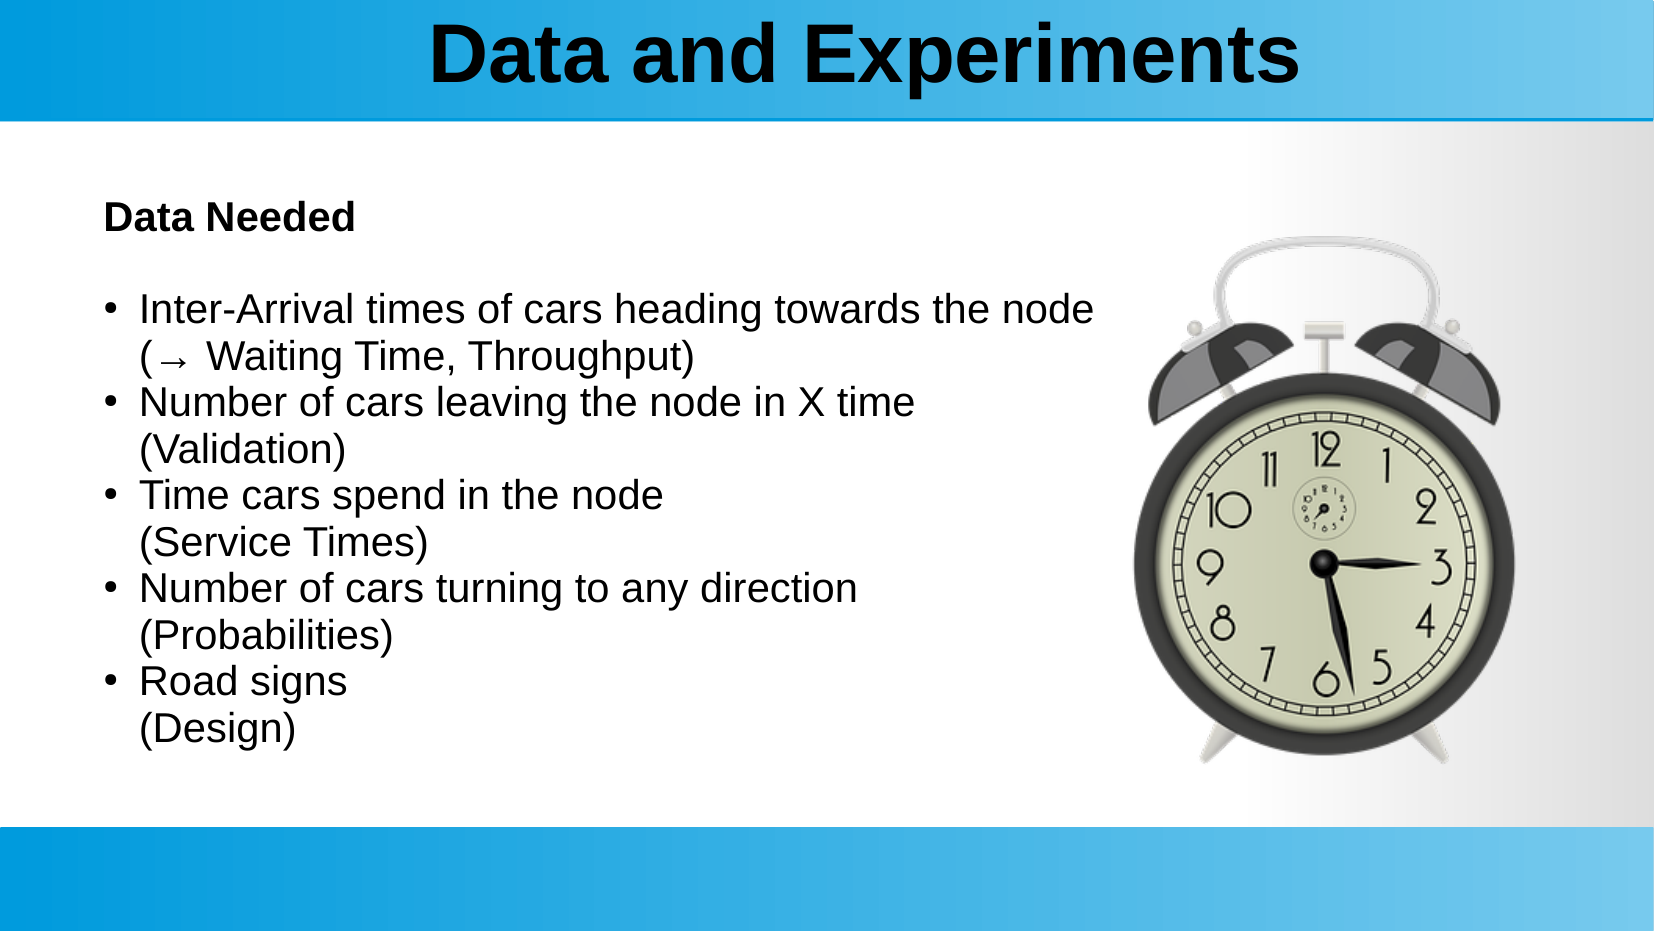

Data and Experiments
Data Needed
Inter-Arrival times of cars heading towards the node
(→ Waiting Time, Throughput)
Number of cars leaving the node in X time
(Validation)
Time cars spend in the node
(Service Times)
Number of cars turning to any direction
(Probabilities)
Road signs
(Design)